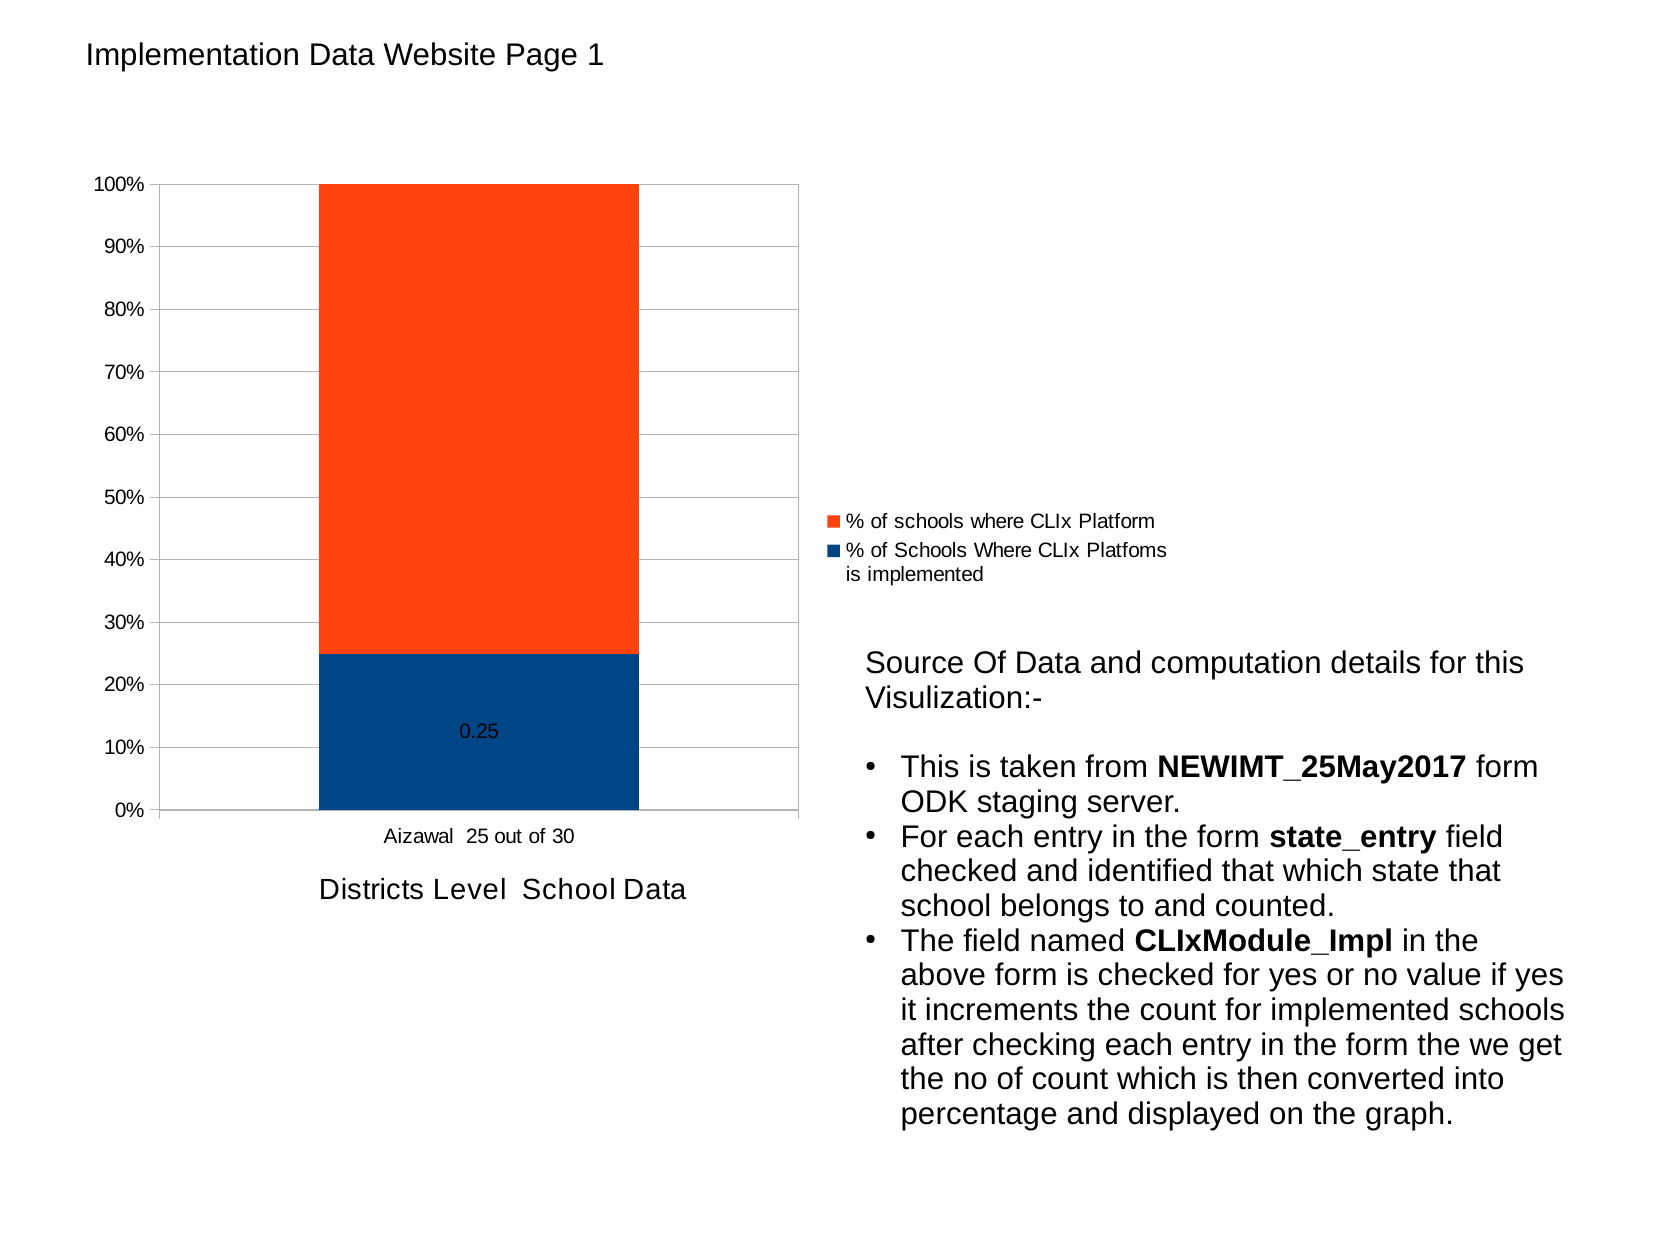

Implementation Data Website Page 1
### Chart
| Category | % of Schools Where CLIx Platfoms is implemented | % of schools where CLIx Platform |
|---|---|---|
| 25 out of 30 | 0.25 | 0.75 |Source Of Data and computation details for this Visulization:-
This is taken from NEWIMT_25May2017 form ODK staging server.
For each entry in the form state_entry field checked and identified that which state that school belongs to and counted.
The field named CLIxModule_Impl in the above form is checked for yes or no value if yes it increments the count for implemented schools after checking each entry in the form the we get the no of count which is then converted into percentage and displayed on the graph.